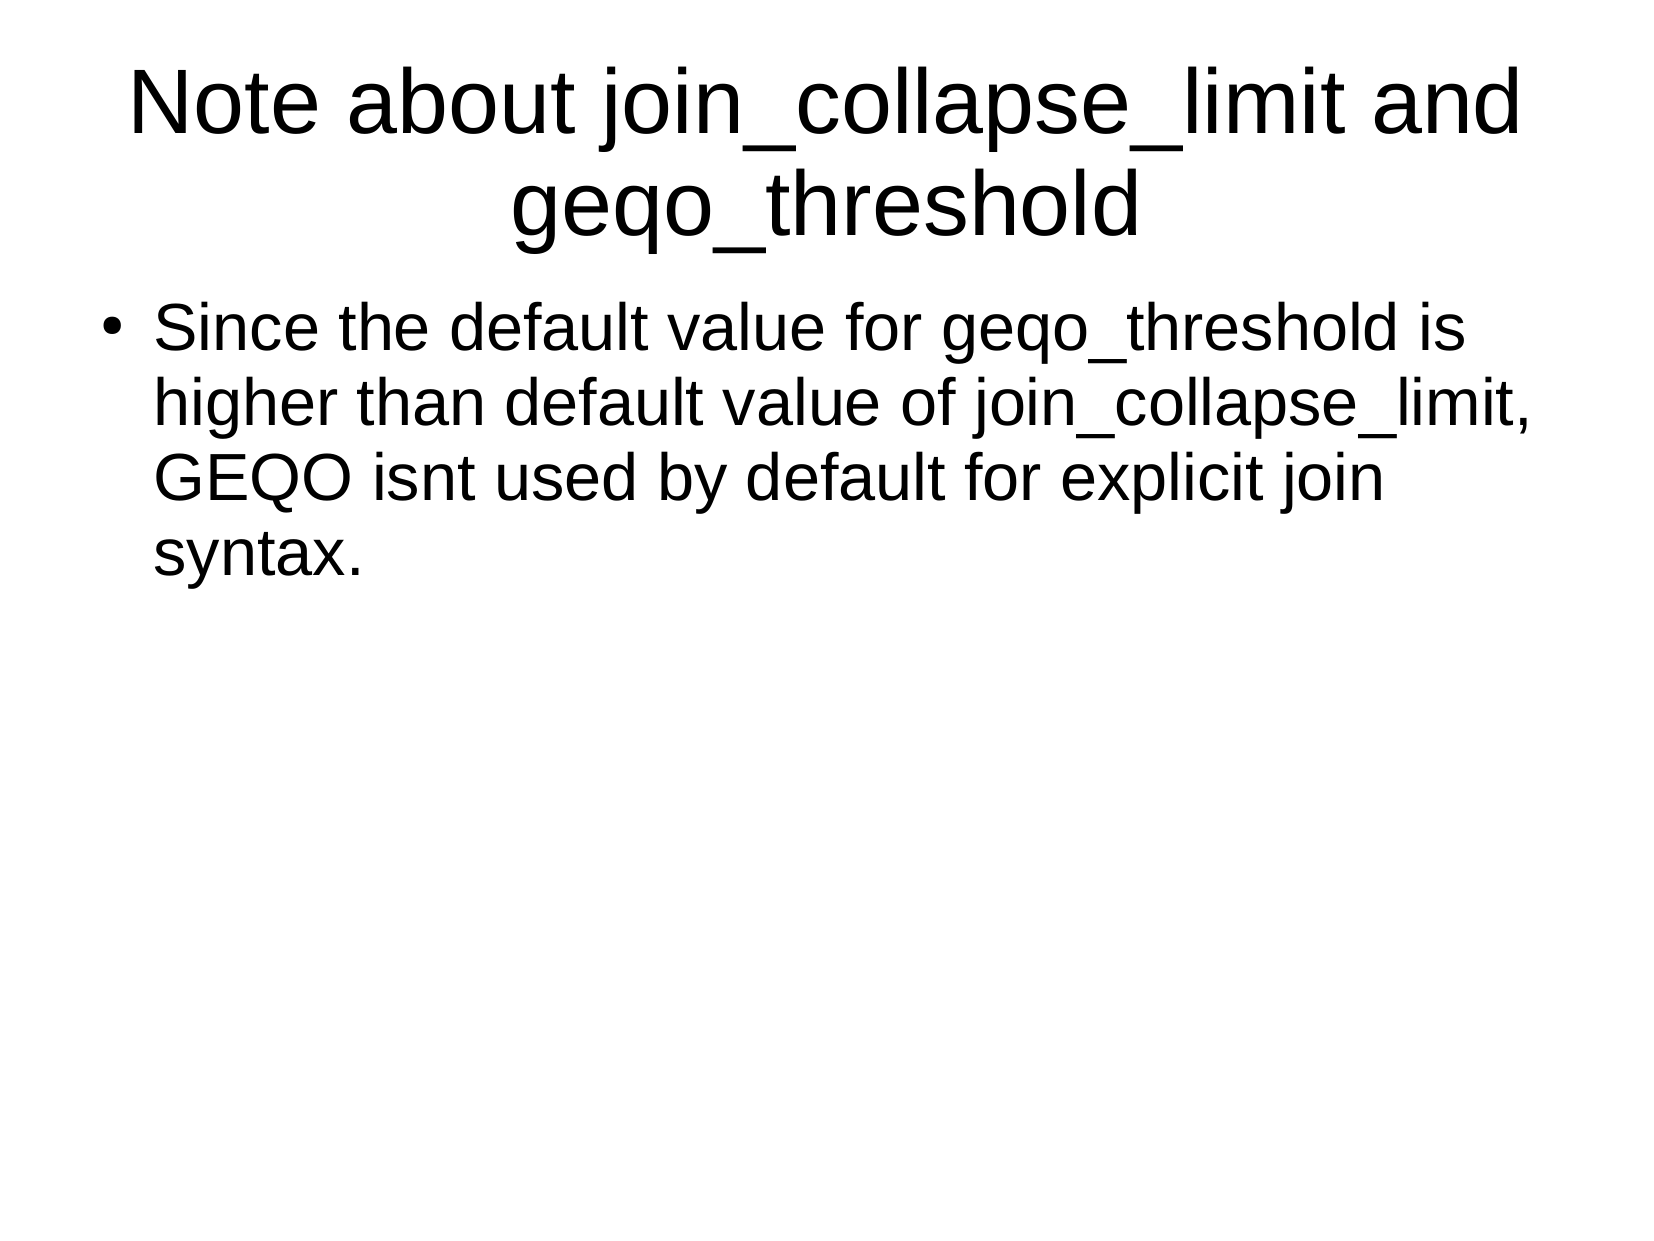

# Note about join_collapse_limit and geqo_threshold
Since the default value for geqo_threshold is higher than default value of join_collapse_limit, GEQO isnt used by default for explicit join syntax.